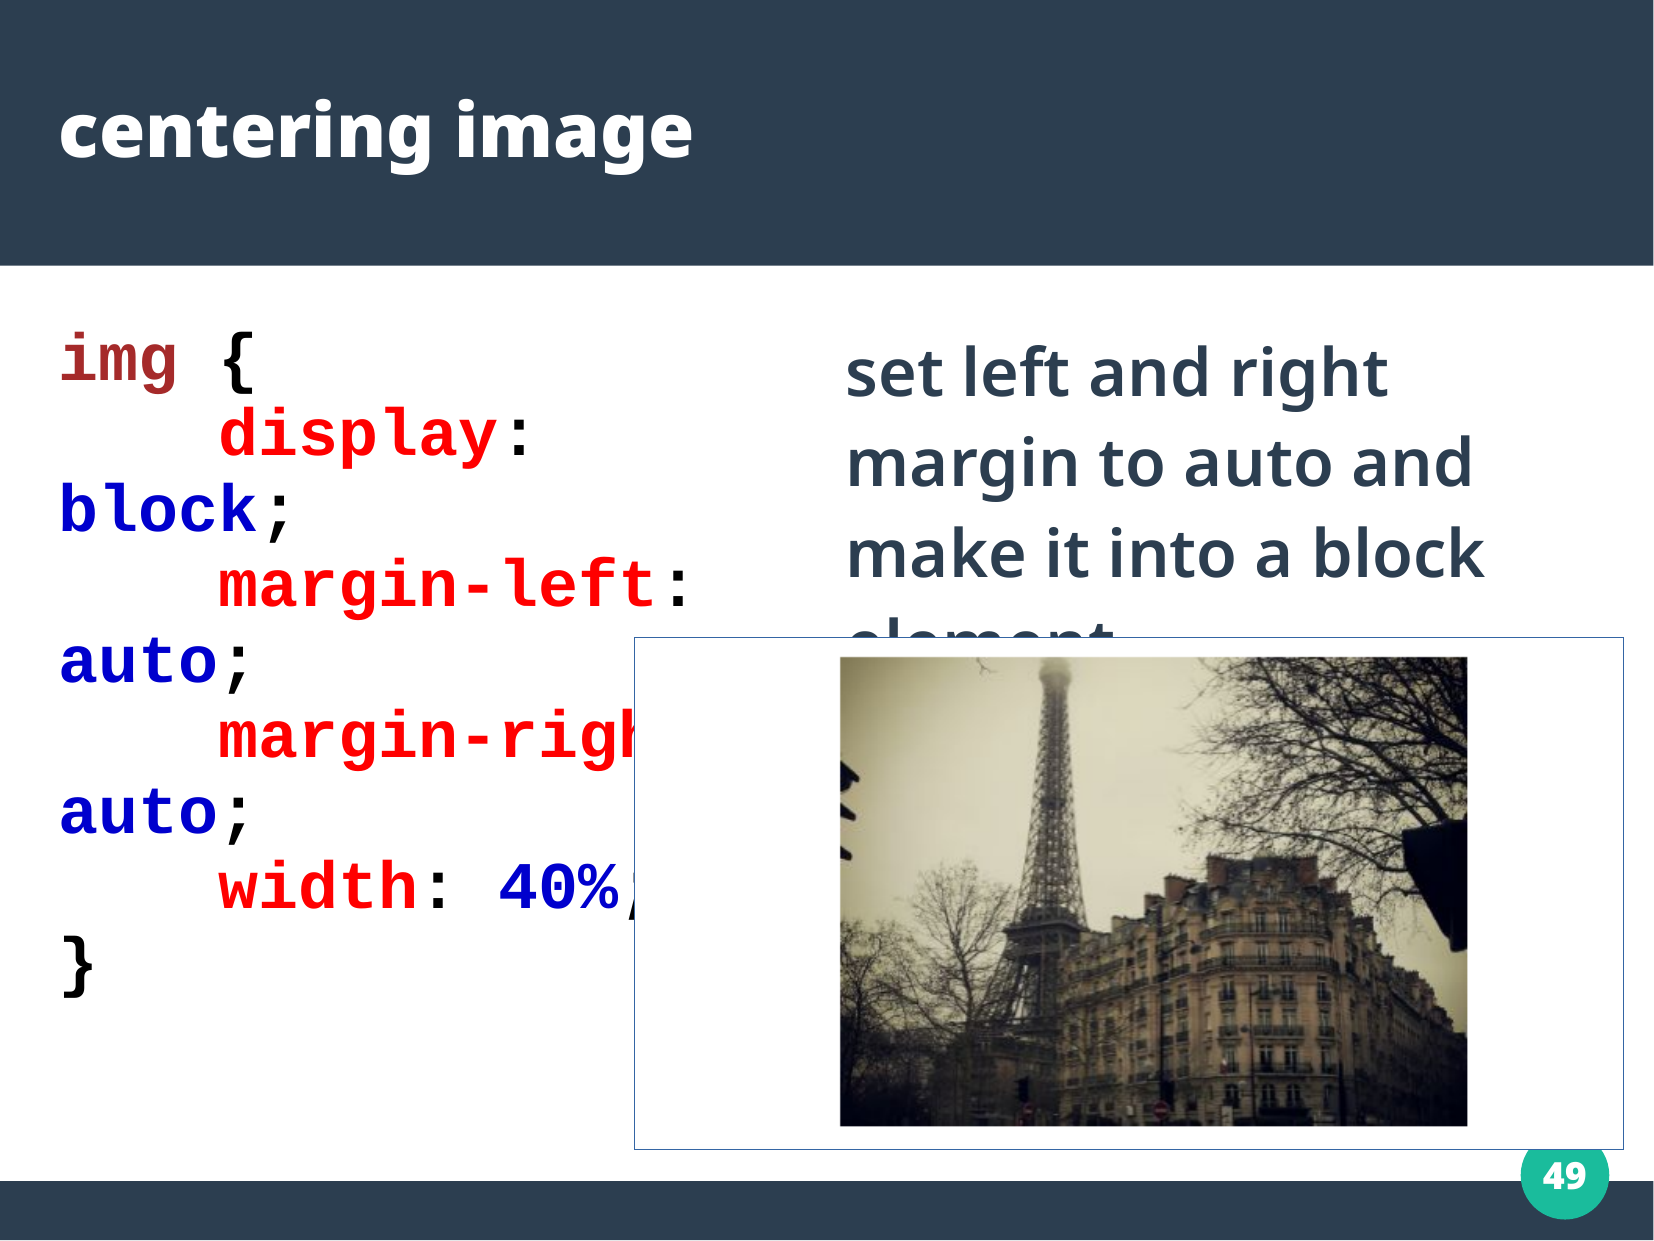

# centering image
img {
    display: block;
    margin-left: auto;
    margin-right: auto;
    width: 40%;
}
set left and right margin to auto and make it into a block element
49